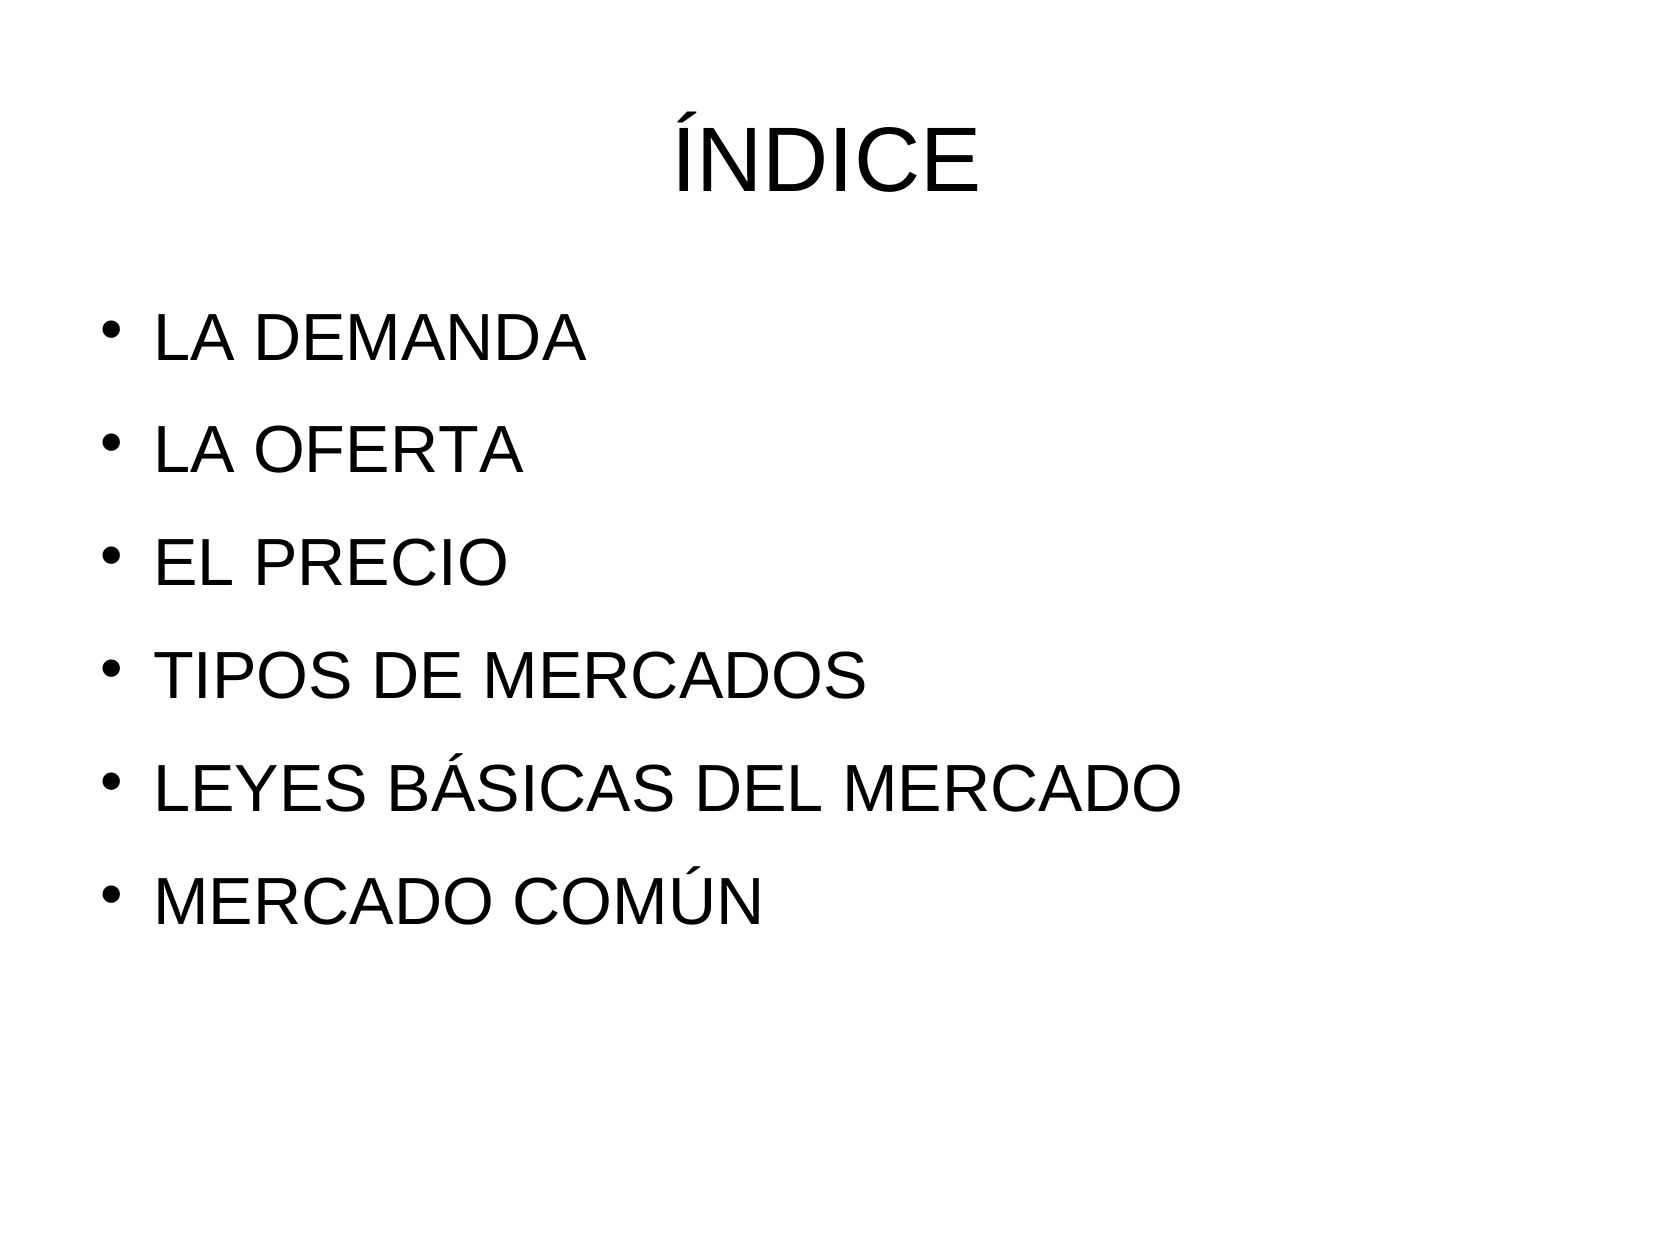

# ÍNDICE
LA DEMANDA
LA OFERTA
EL PRECIO
TIPOS DE MERCADOS
LEYES BÁSICAS DEL MERCADO
MERCADO COMÚN